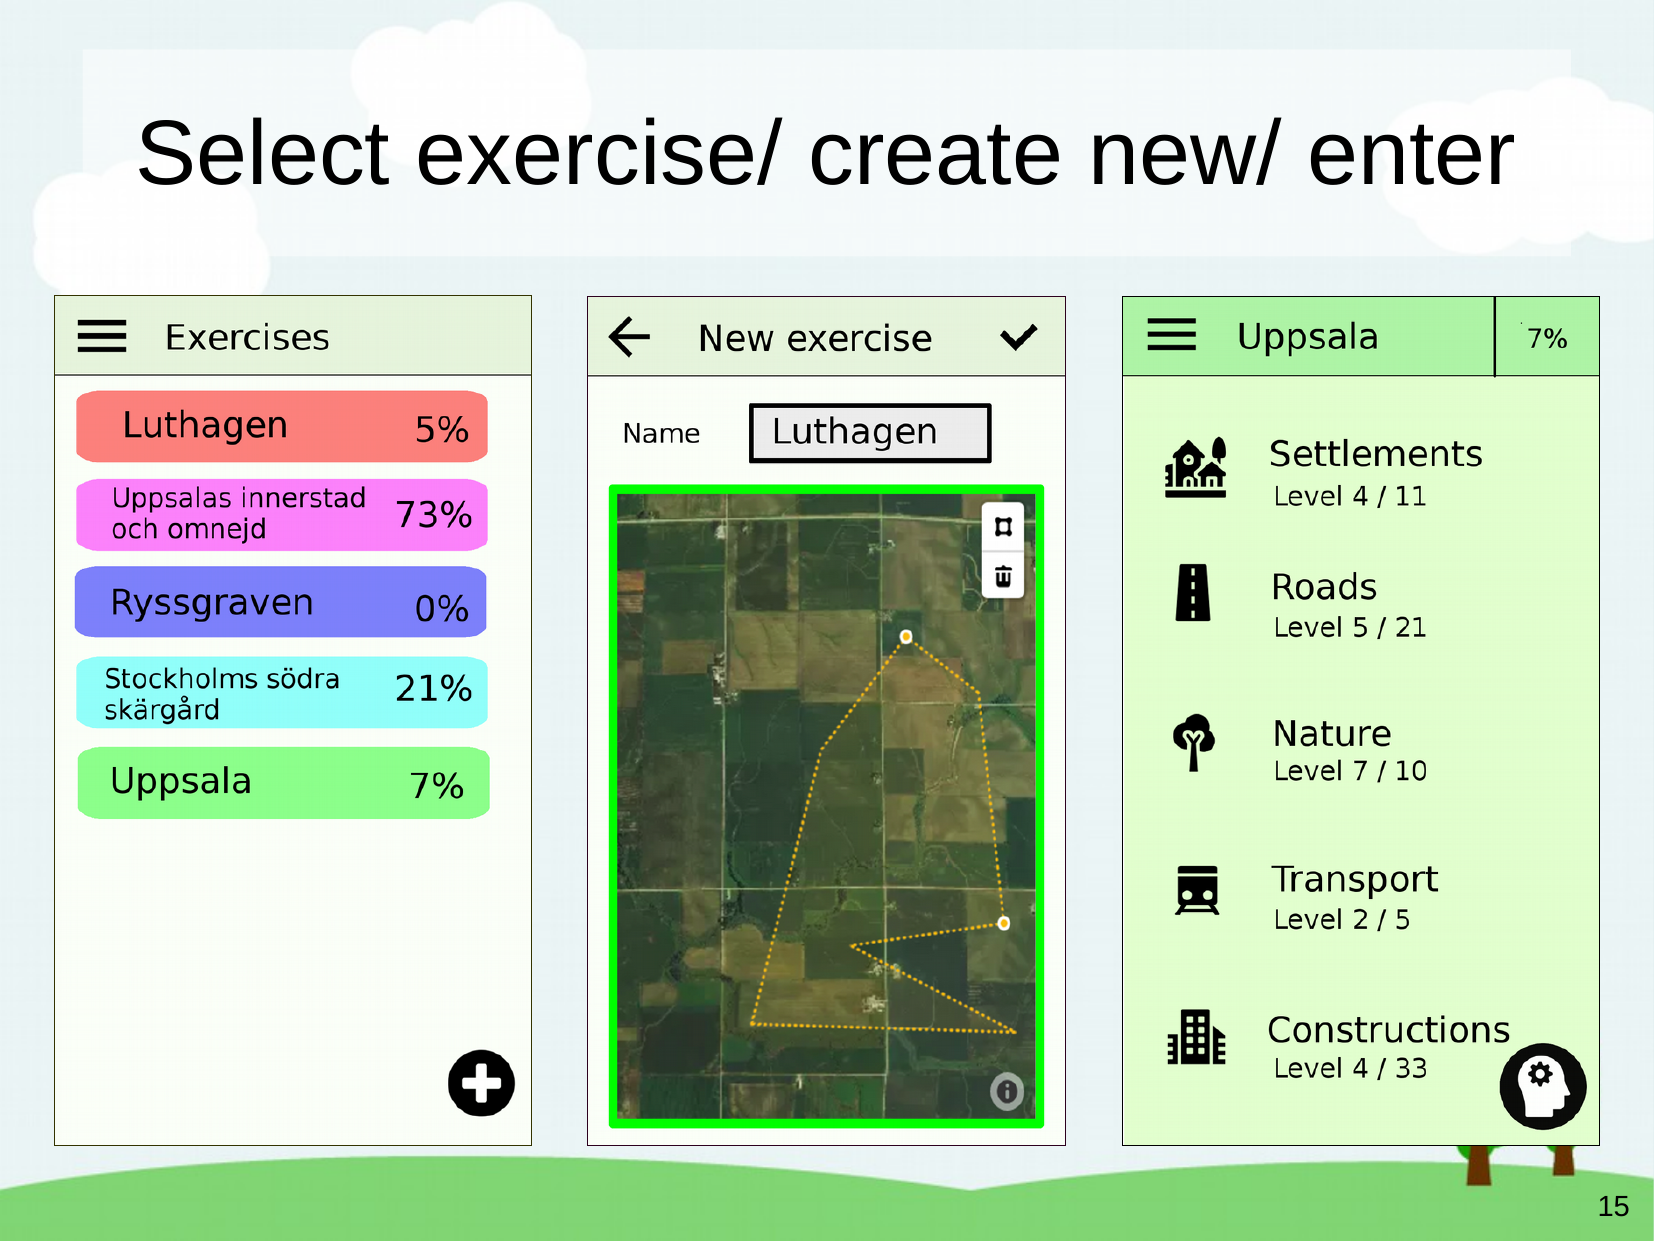

# Select exercise/ create new/ enter
15